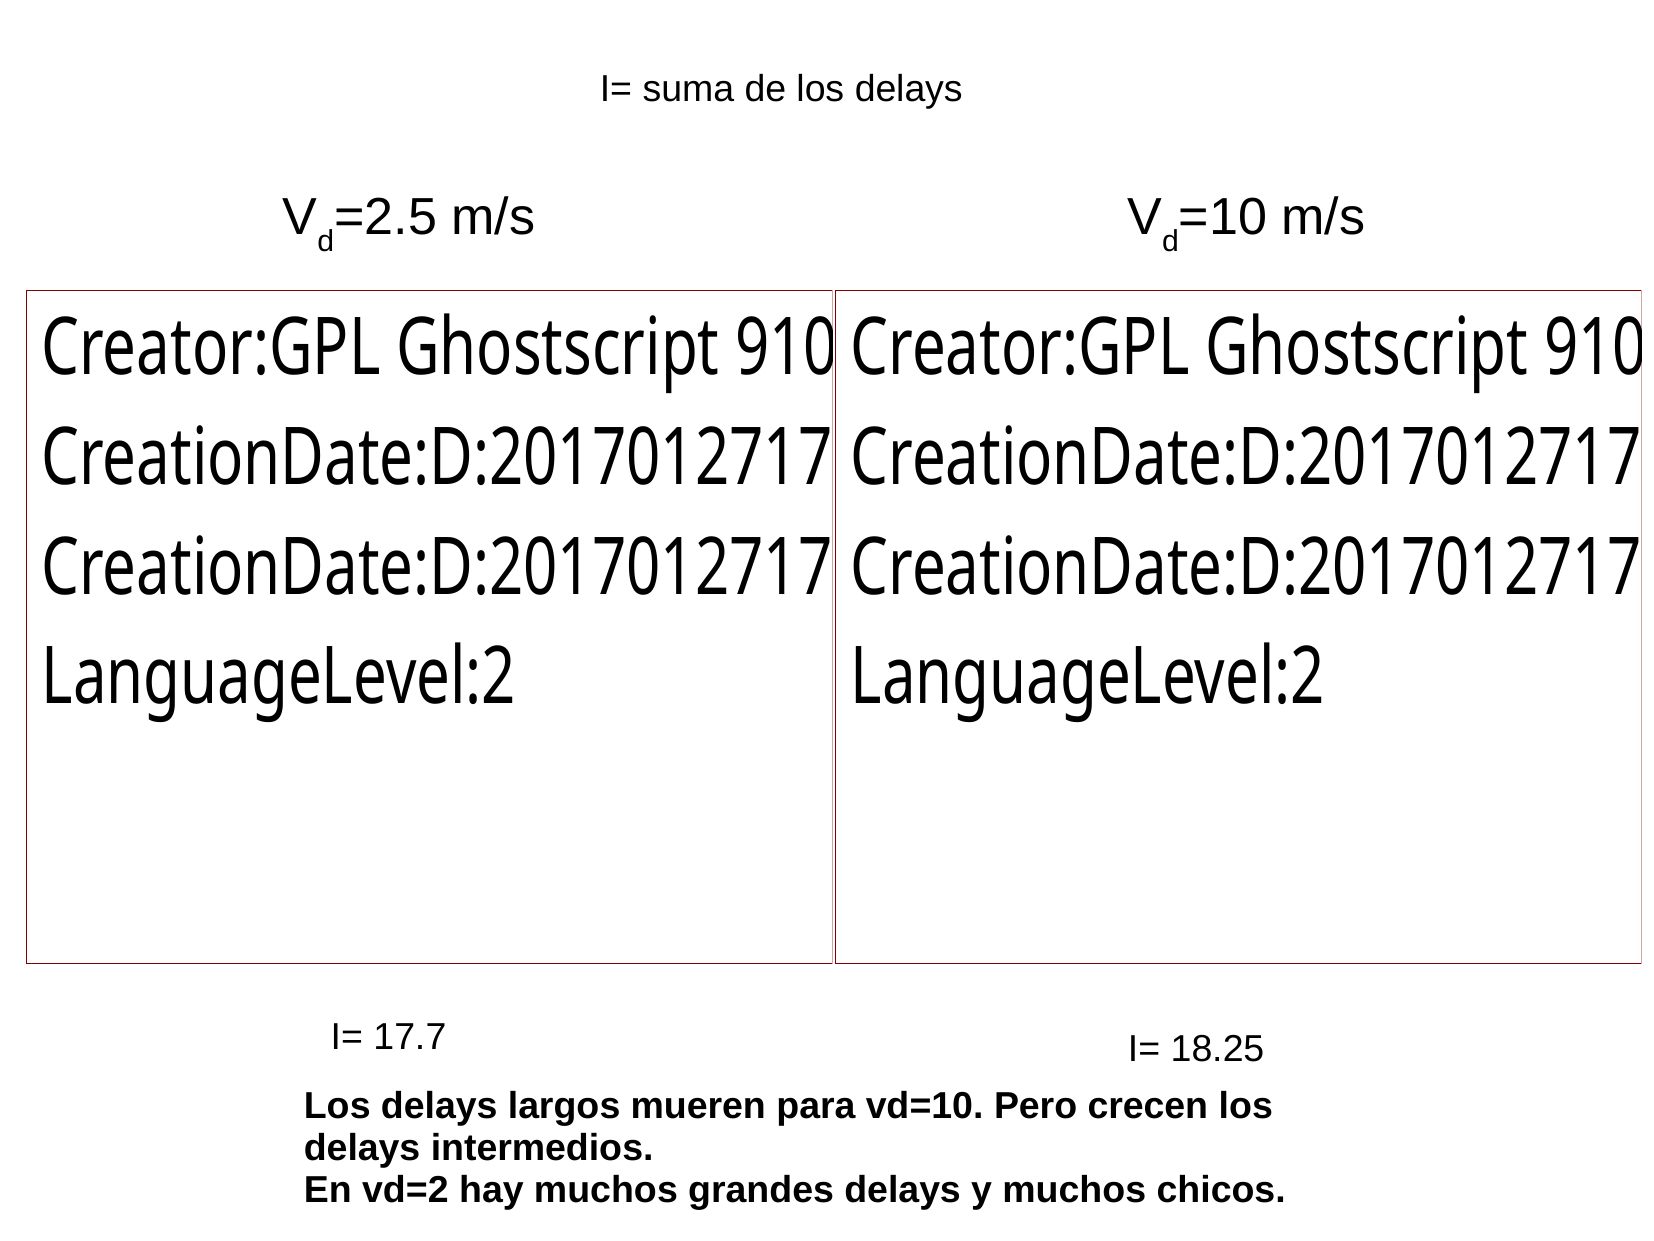

I= suma de los delays
Vd=2.5 m/s
Vd=10 m/s
I= 17.7
I= 18.25
Los delays largos mueren para vd=10. Pero crecen los delays intermedios.
En vd=2 hay muchos grandes delays y muchos chicos.